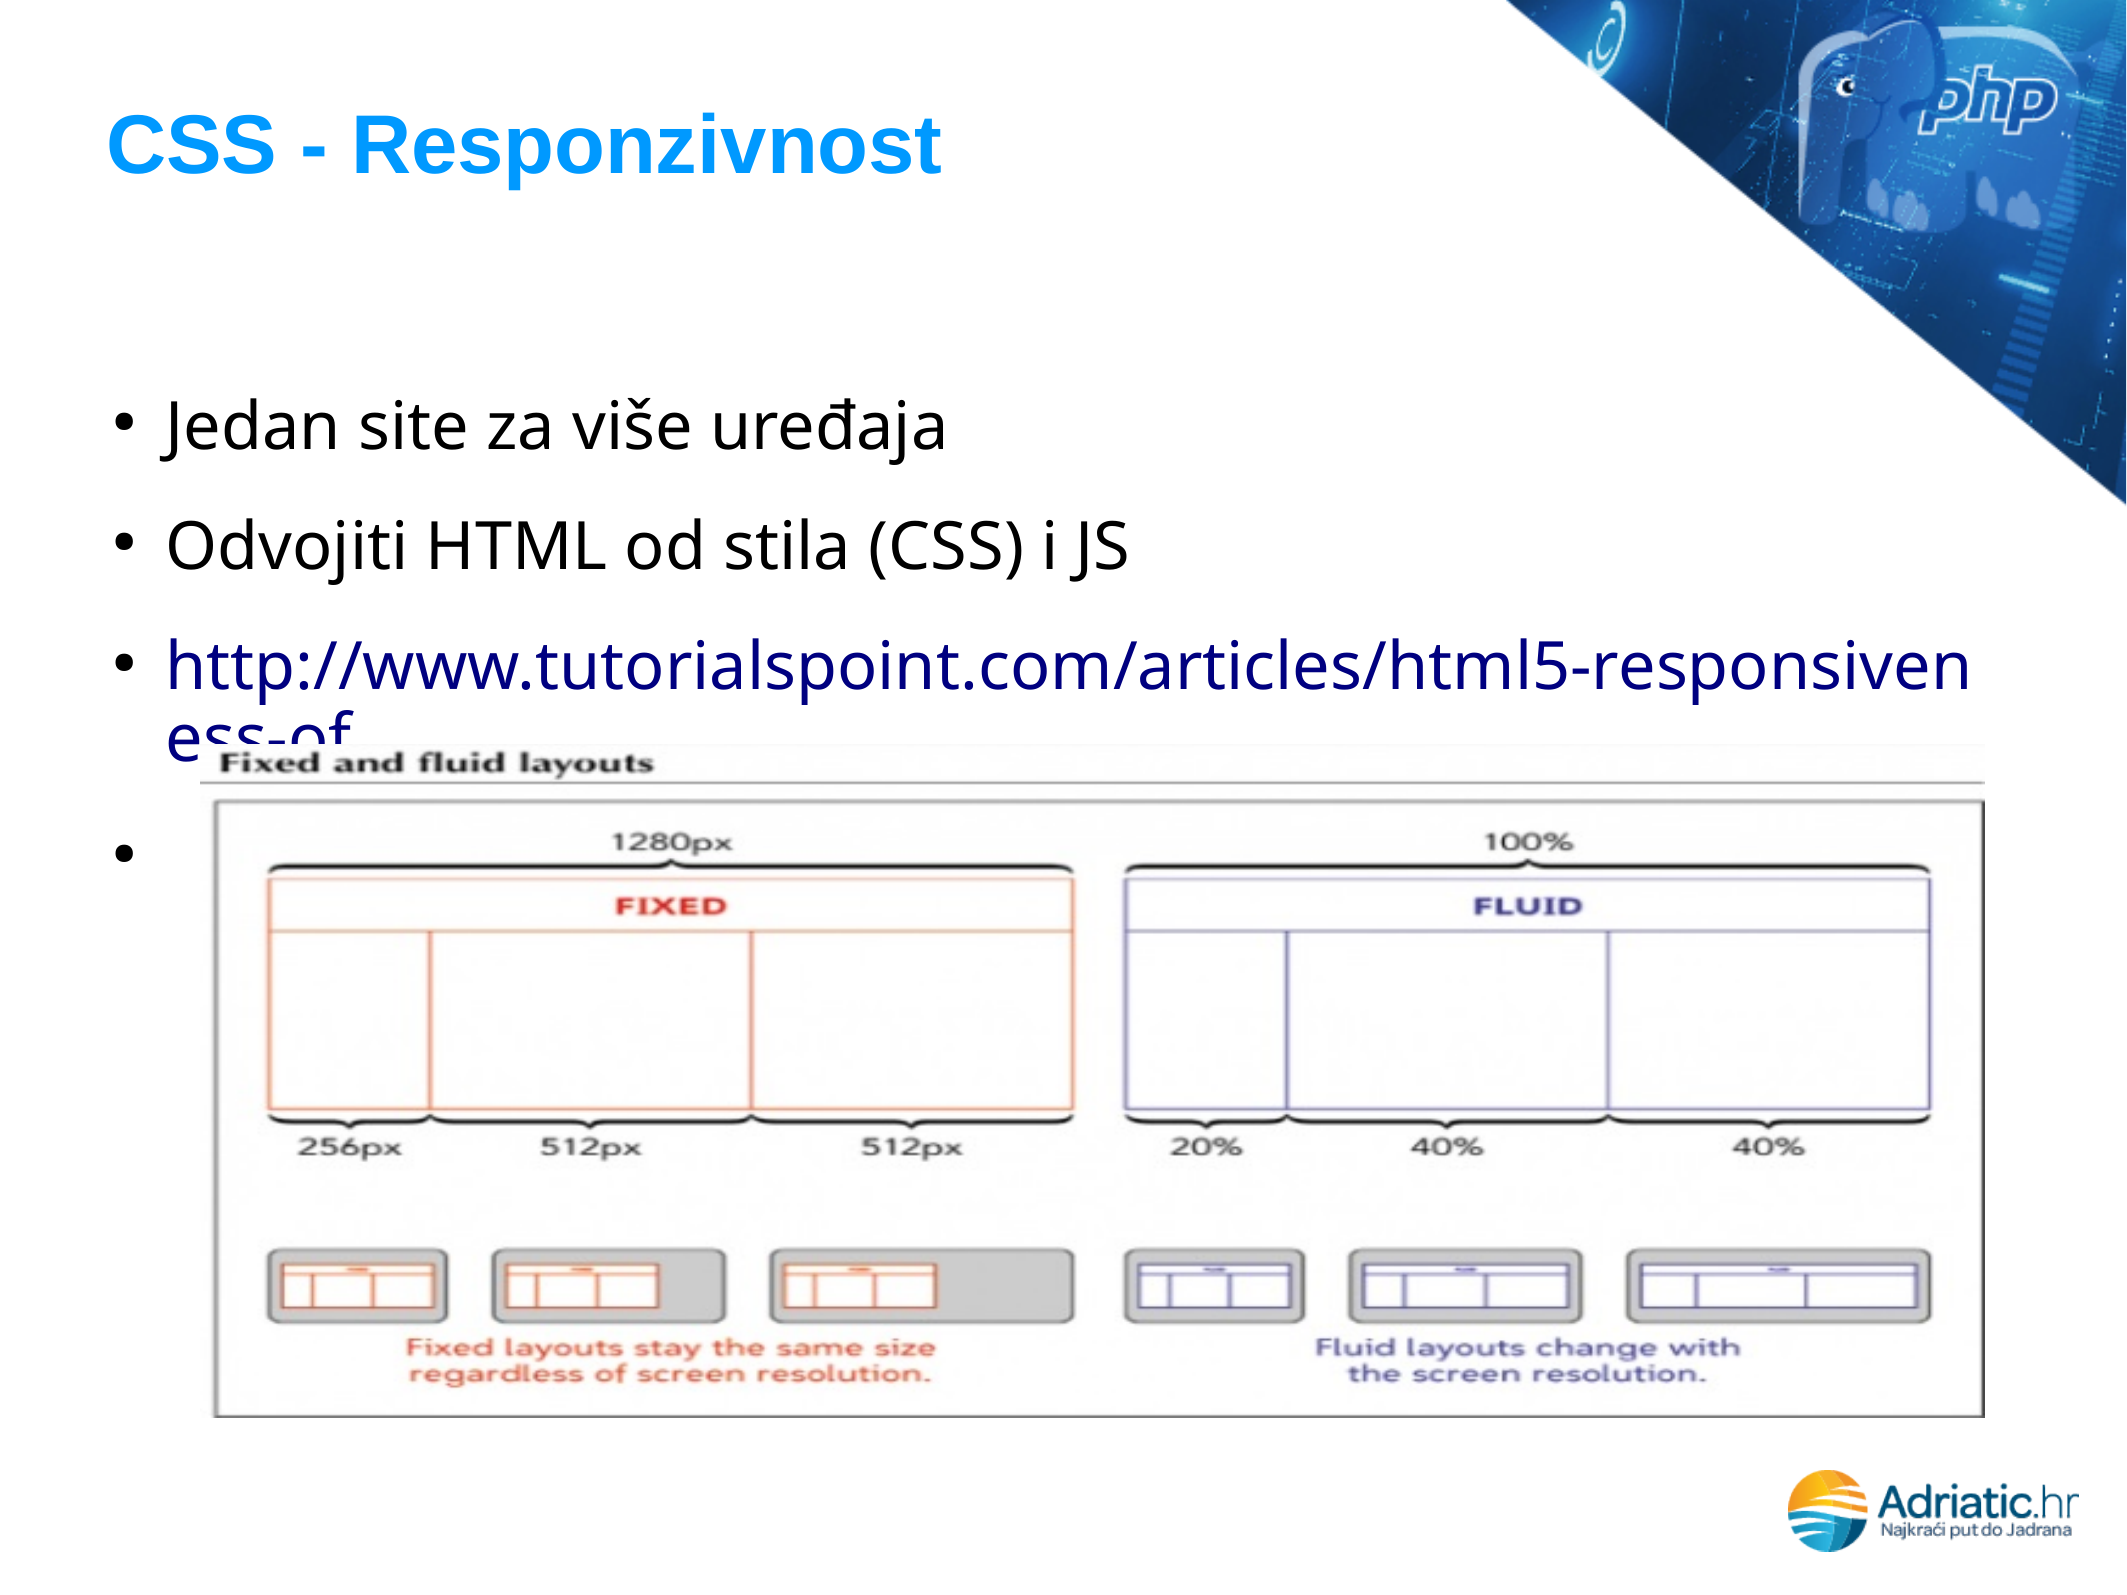

# CSS - Responzivnost
Jedan site za više uređaja
Odvojiti HTML od stila (CSS) i JS
http://www.tutorialspoint.com/articles/html5-responsiveness-of